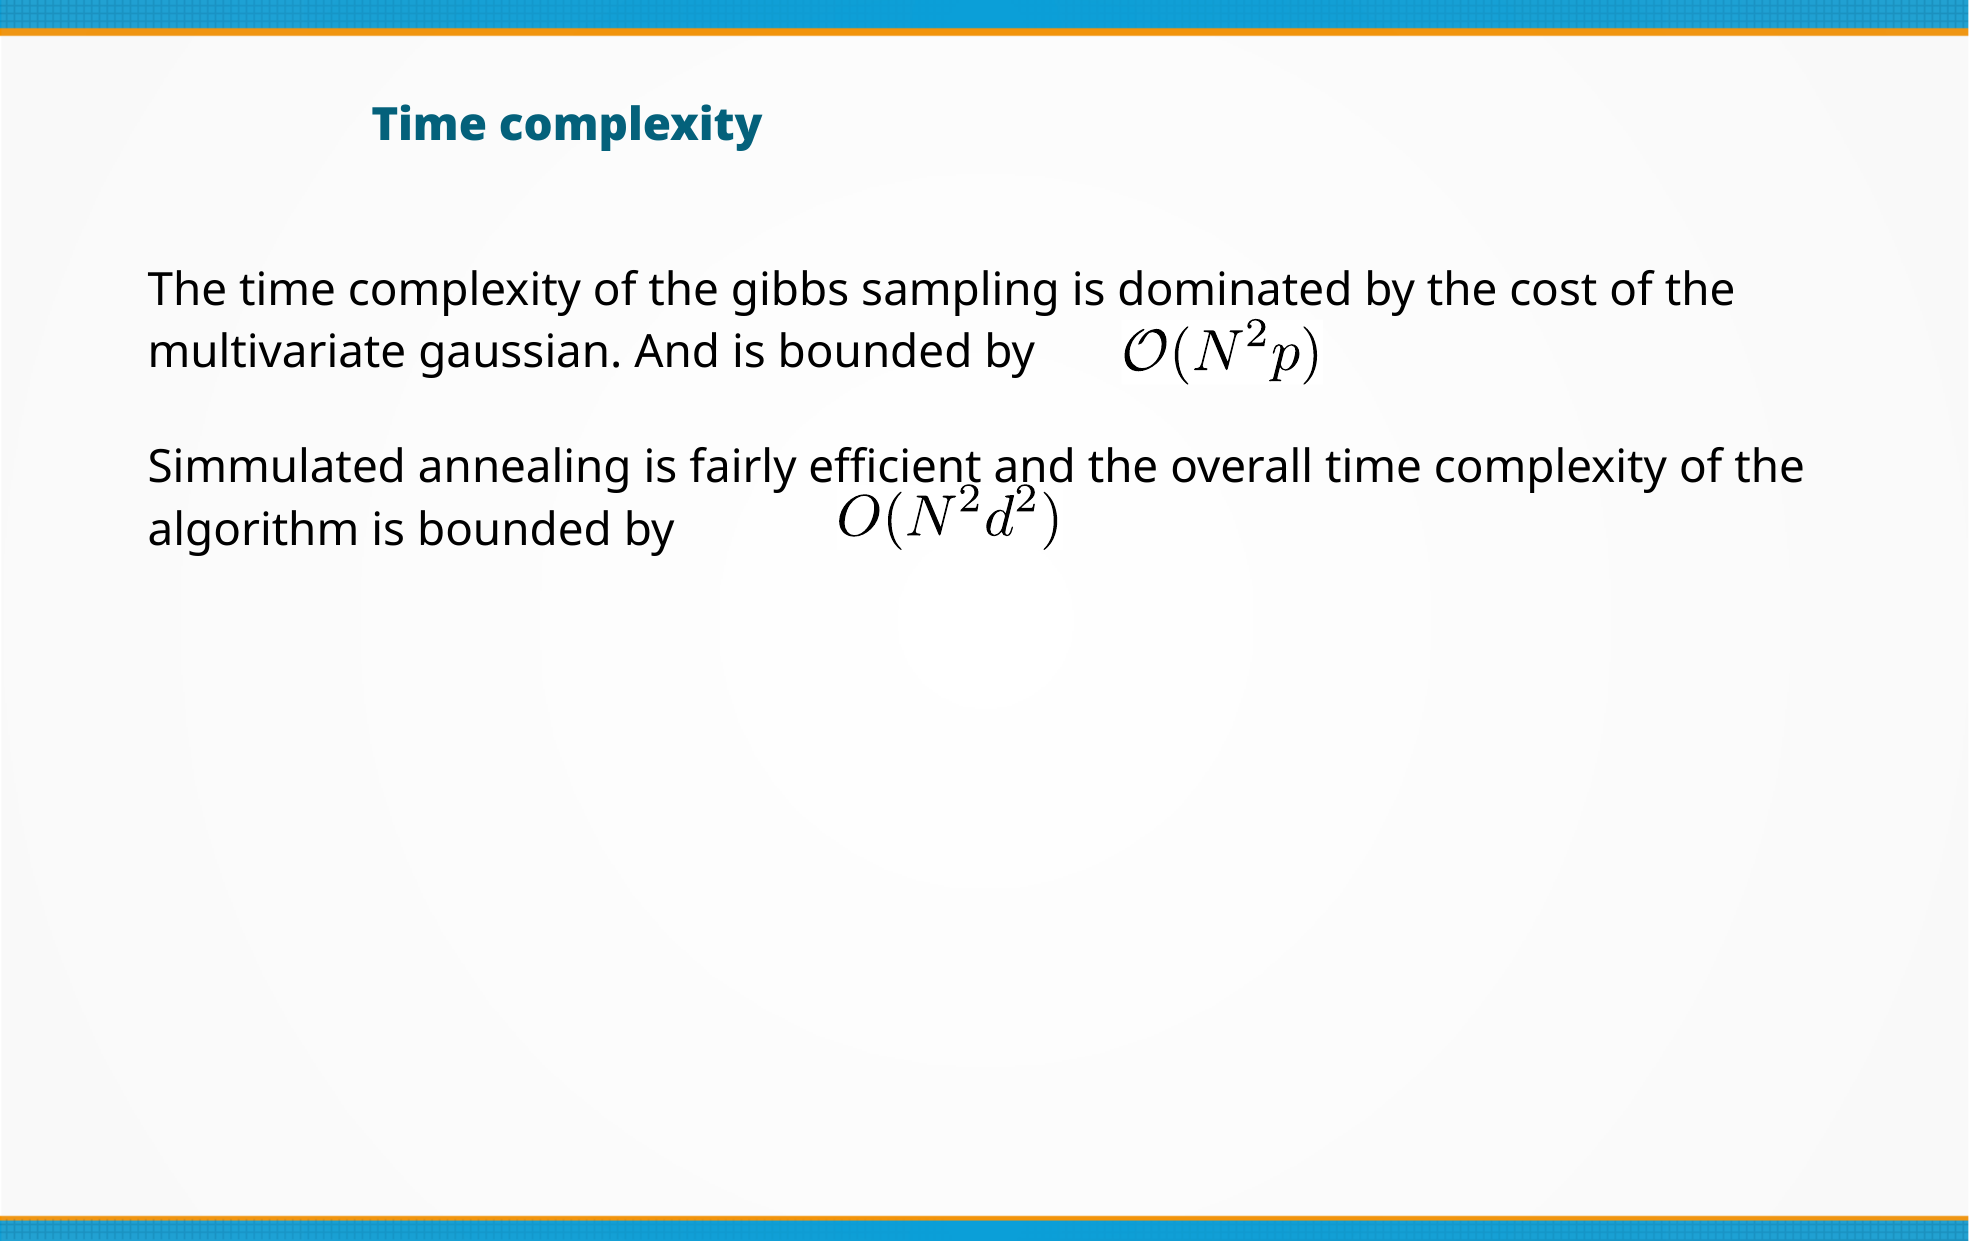

# Time complexity
The time complexity of the gibbs sampling is dominated by the cost of the multivariate gaussian. And is bounded by
Simmulated annealing is fairly efficient and the overall time complexity of the algorithm is bounded by